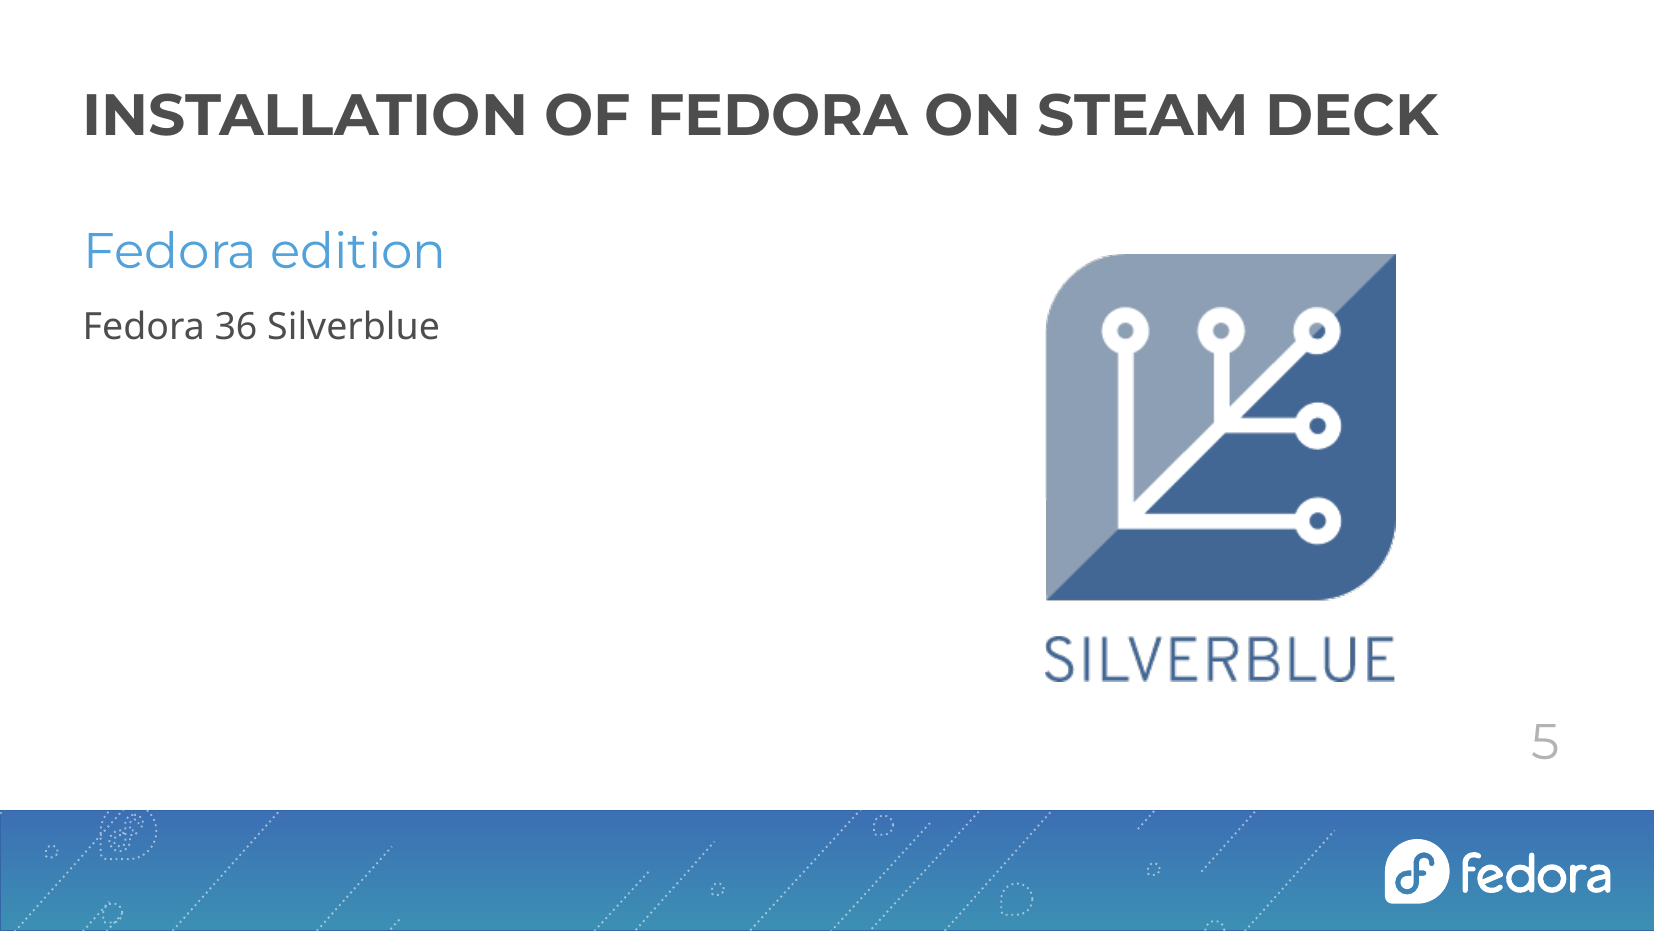

# Installation of Fedora on Steam Deck
Fedora edition
Fedora 36 Silverblue
5